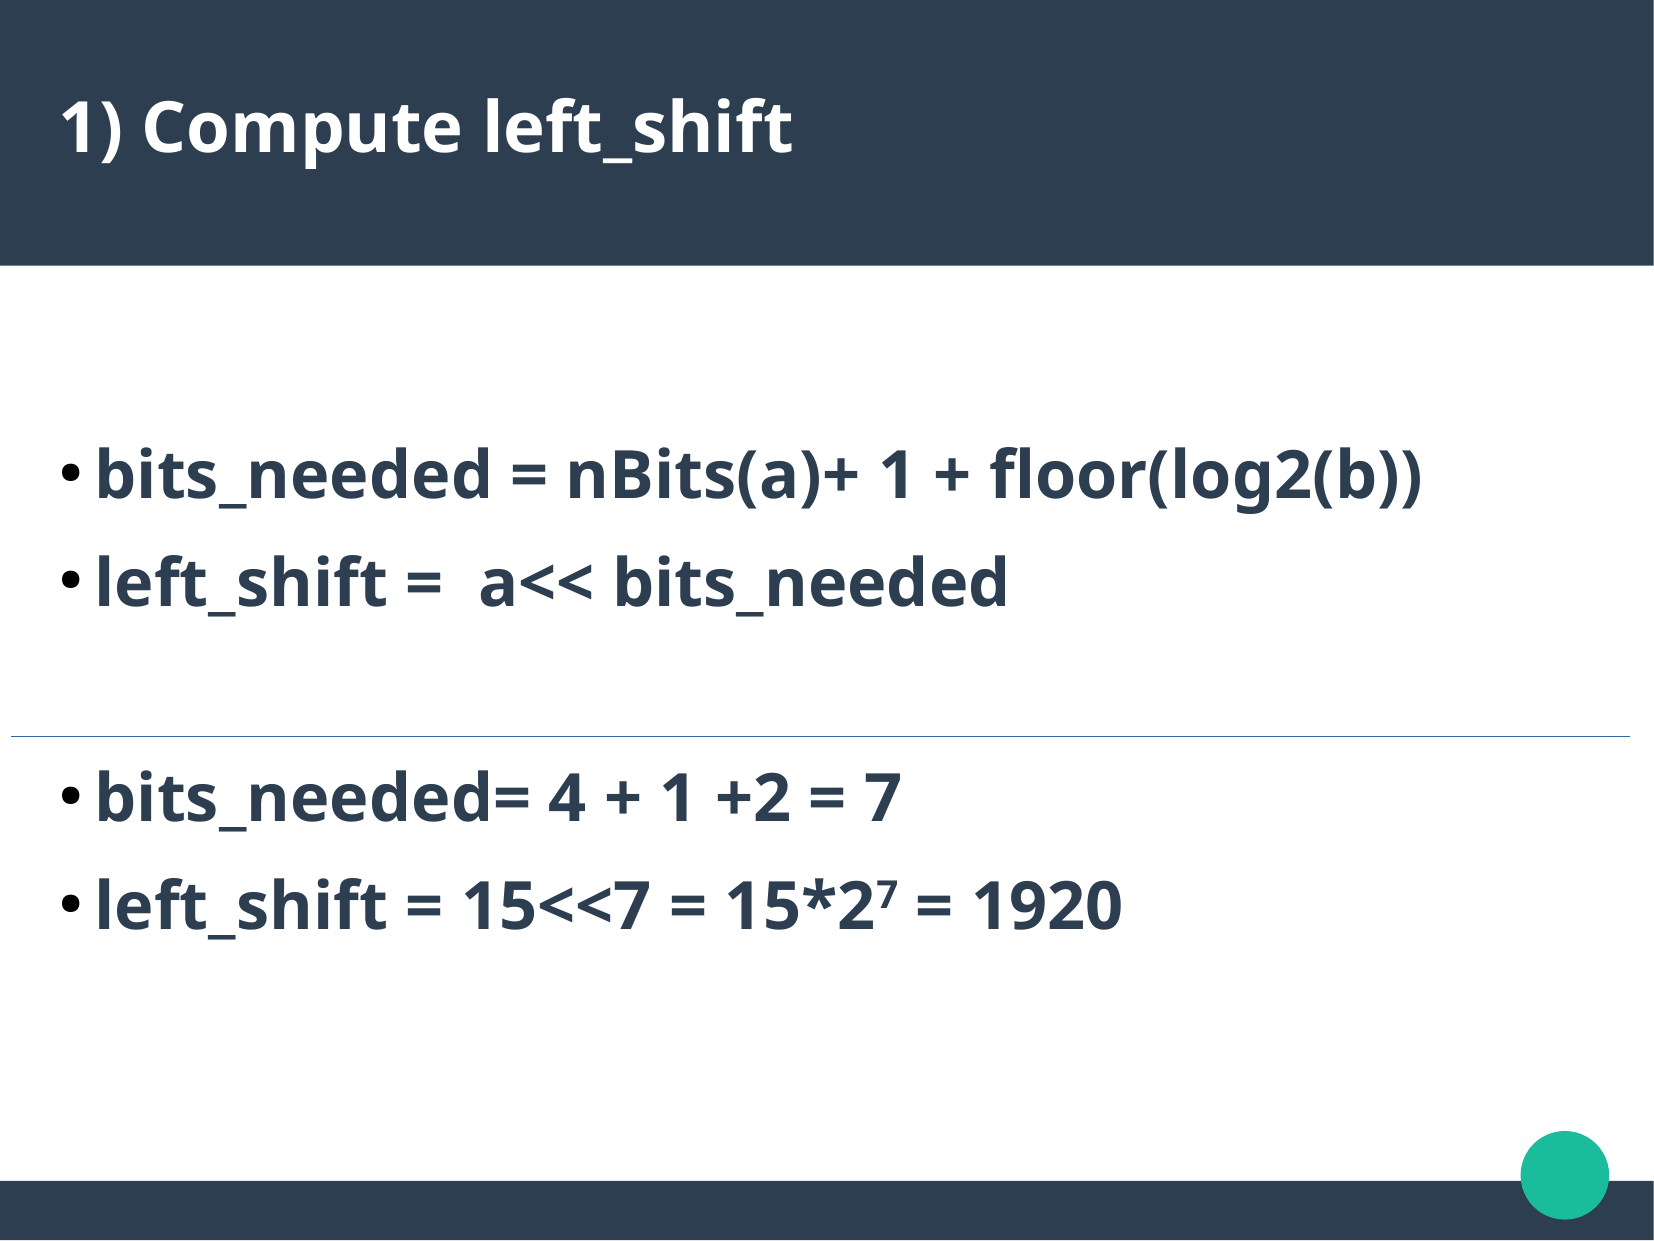

# 1) Compute left_shift
bits_needed = nBits(a)+ 1 + floor(log2(b))
left_shift = a<< bits_needed
bits_needed= 4 + 1 +2 = 7
left_shift = 15<<7 = 15*27 = 1920